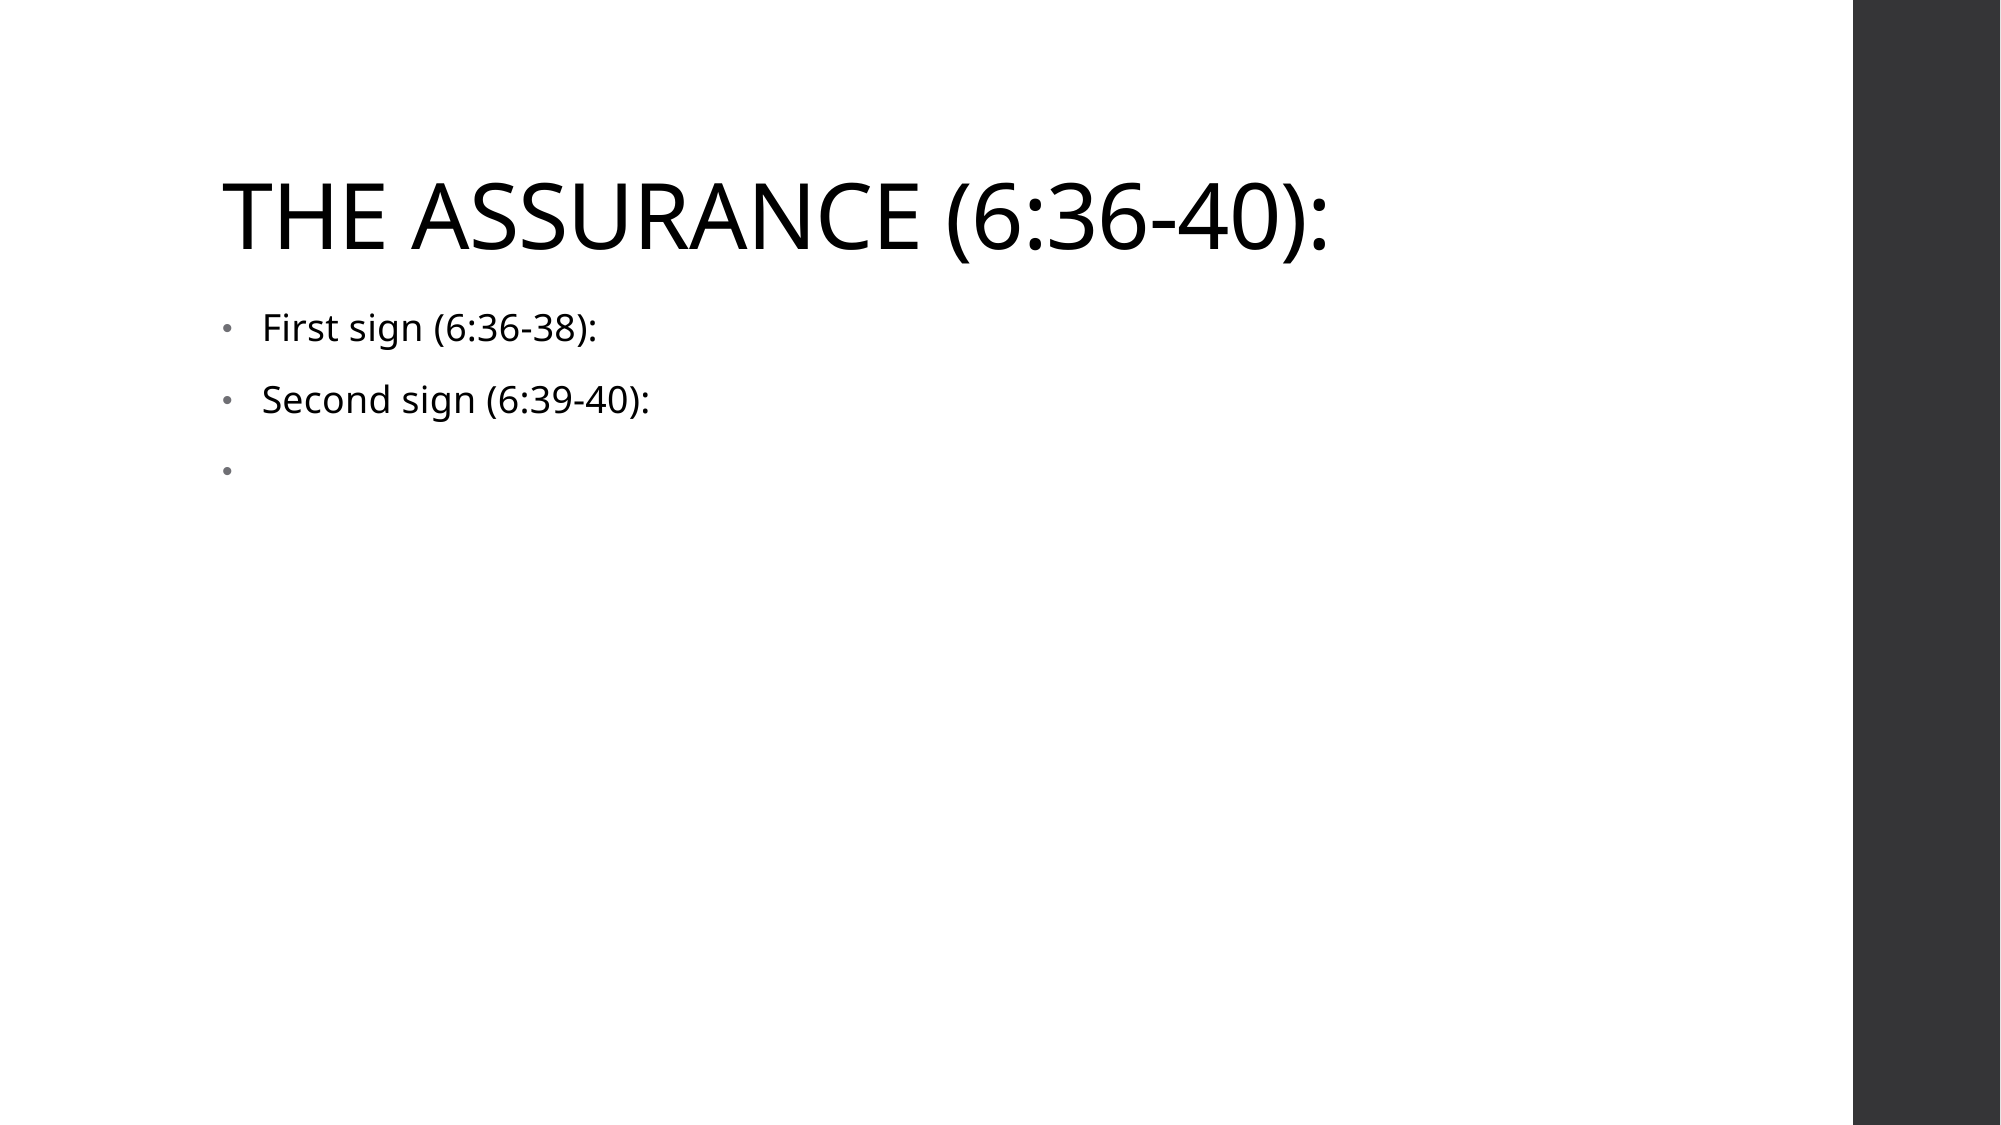

# THE ASSURANCE (6:36-40):
 First sign (6:36-38):
 Second sign (6:39-40):